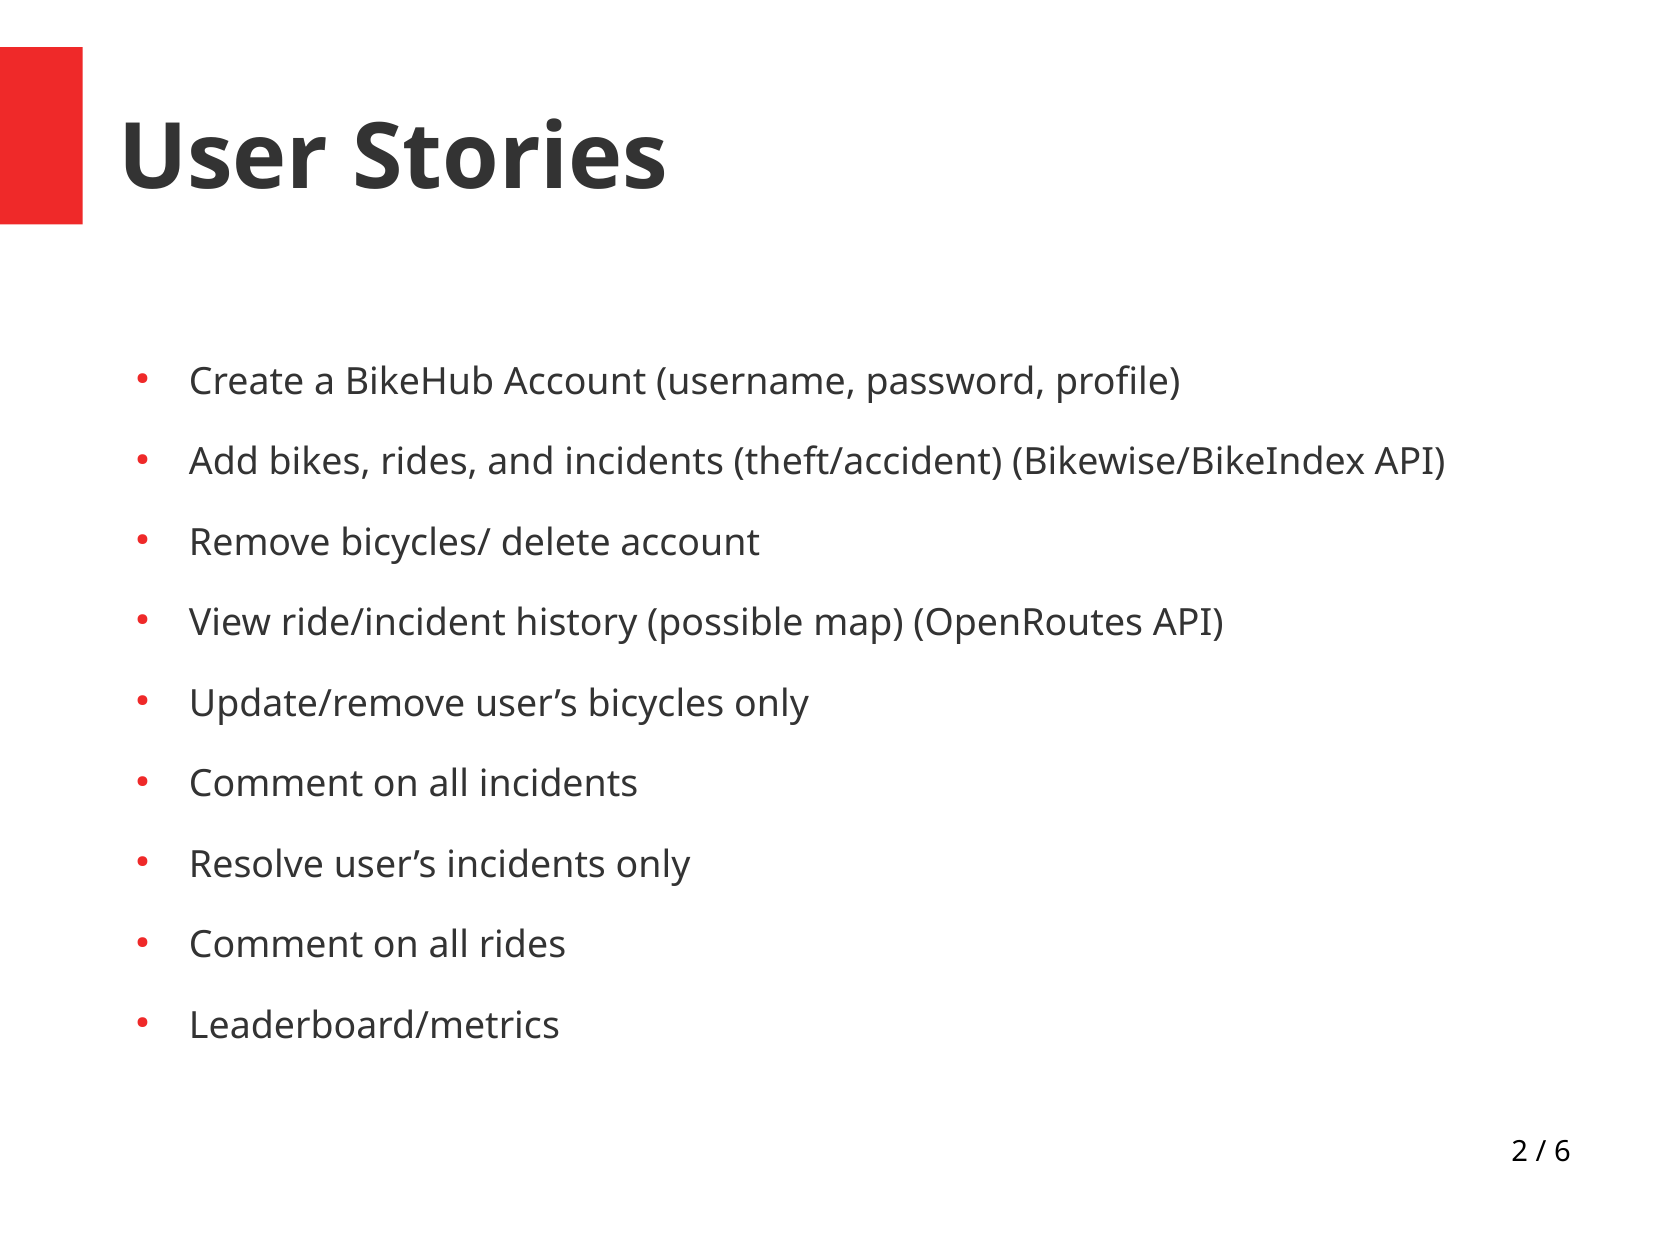

# User Stories
Create a BikeHub Account (username, password, profile)
Add bikes, rides, and incidents (theft/accident) (Bikewise/BikeIndex API)
Remove bicycles/ delete account
View ride/incident history (possible map) (OpenRoutes API)
Update/remove user’s bicycles only
Comment on all incidents
Resolve user’s incidents only
Comment on all rides
Leaderboard/metrics
2